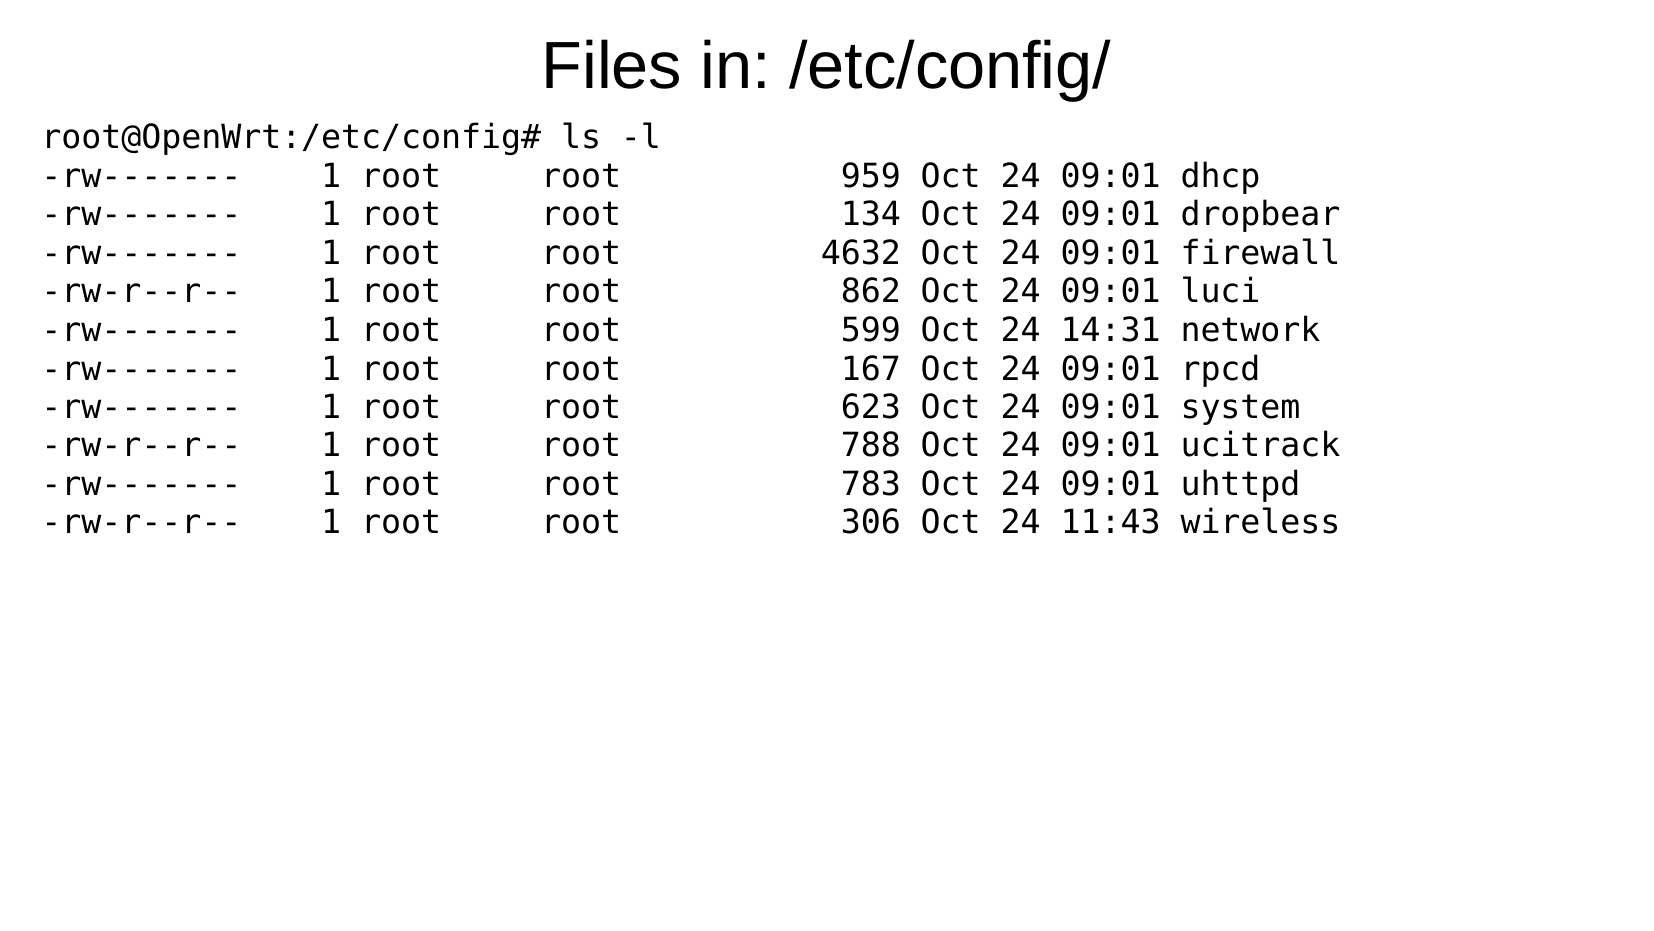

# Files in: /etc/config/
root@OpenWrt:/etc/config# ls -l
-rw------- 1 root root 959 Oct 24 09:01 dhcp
-rw------- 1 root root 134 Oct 24 09:01 dropbear
-rw------- 1 root root 4632 Oct 24 09:01 firewall
-rw-r--r-- 1 root root 862 Oct 24 09:01 luci
-rw------- 1 root root 599 Oct 24 14:31 network
-rw------- 1 root root 167 Oct 24 09:01 rpcd
-rw------- 1 root root 623 Oct 24 09:01 system
-rw-r--r-- 1 root root 788 Oct 24 09:01 ucitrack
-rw------- 1 root root 783 Oct 24 09:01 uhttpd
-rw-r--r-- 1 root root 306 Oct 24 11:43 wireless